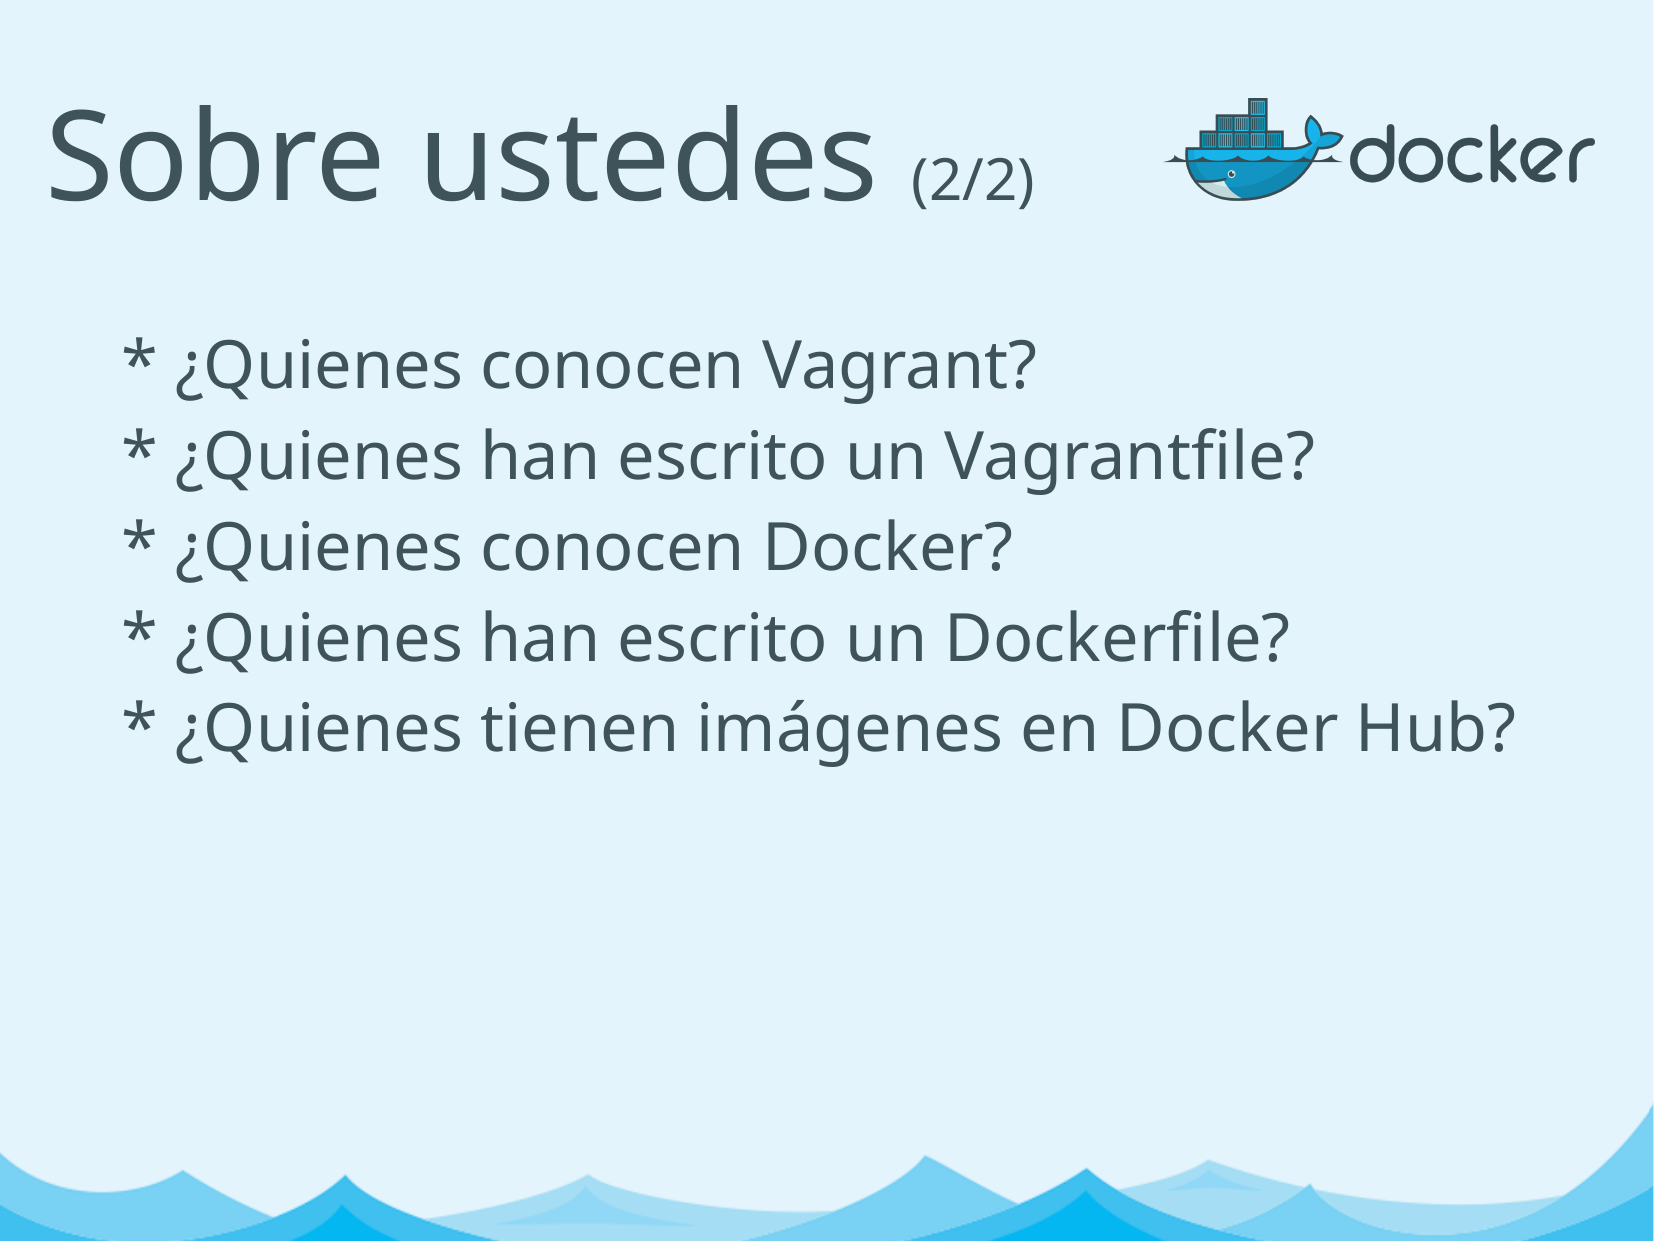

Sobre ustedes (2/2)
* ¿Quienes conocen Vagrant?
* ¿Quienes han escrito un Vagrantfile?
* ¿Quienes conocen Docker?
* ¿Quienes han escrito un Dockerfile?
* ¿Quienes tienen imágenes en Docker Hub?